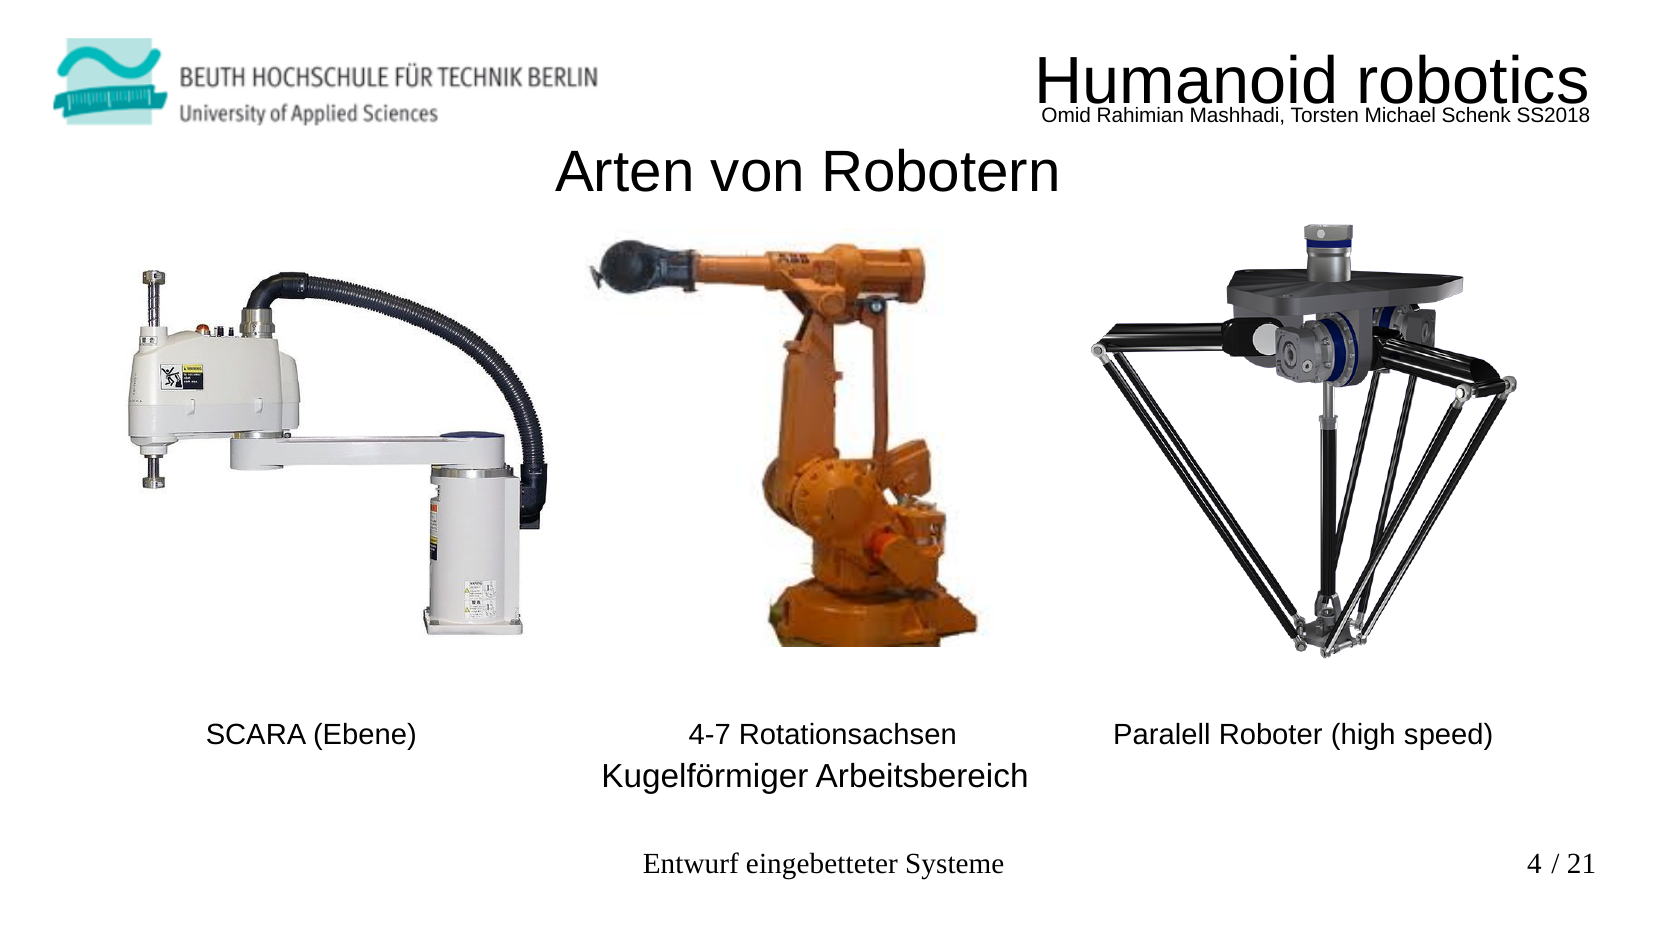

#
Humanoid robotics
Omid Rahimian Mashhadi, Torsten Michael Schenk SS2018
Arten von Robotern
SCARA (Ebene) 4-7 Rotationsachsen Paralell Roboter (high speed)
Kugelförmiger Arbeitsbereich
 / 21
Entwurf eingebetteter Systeme
4